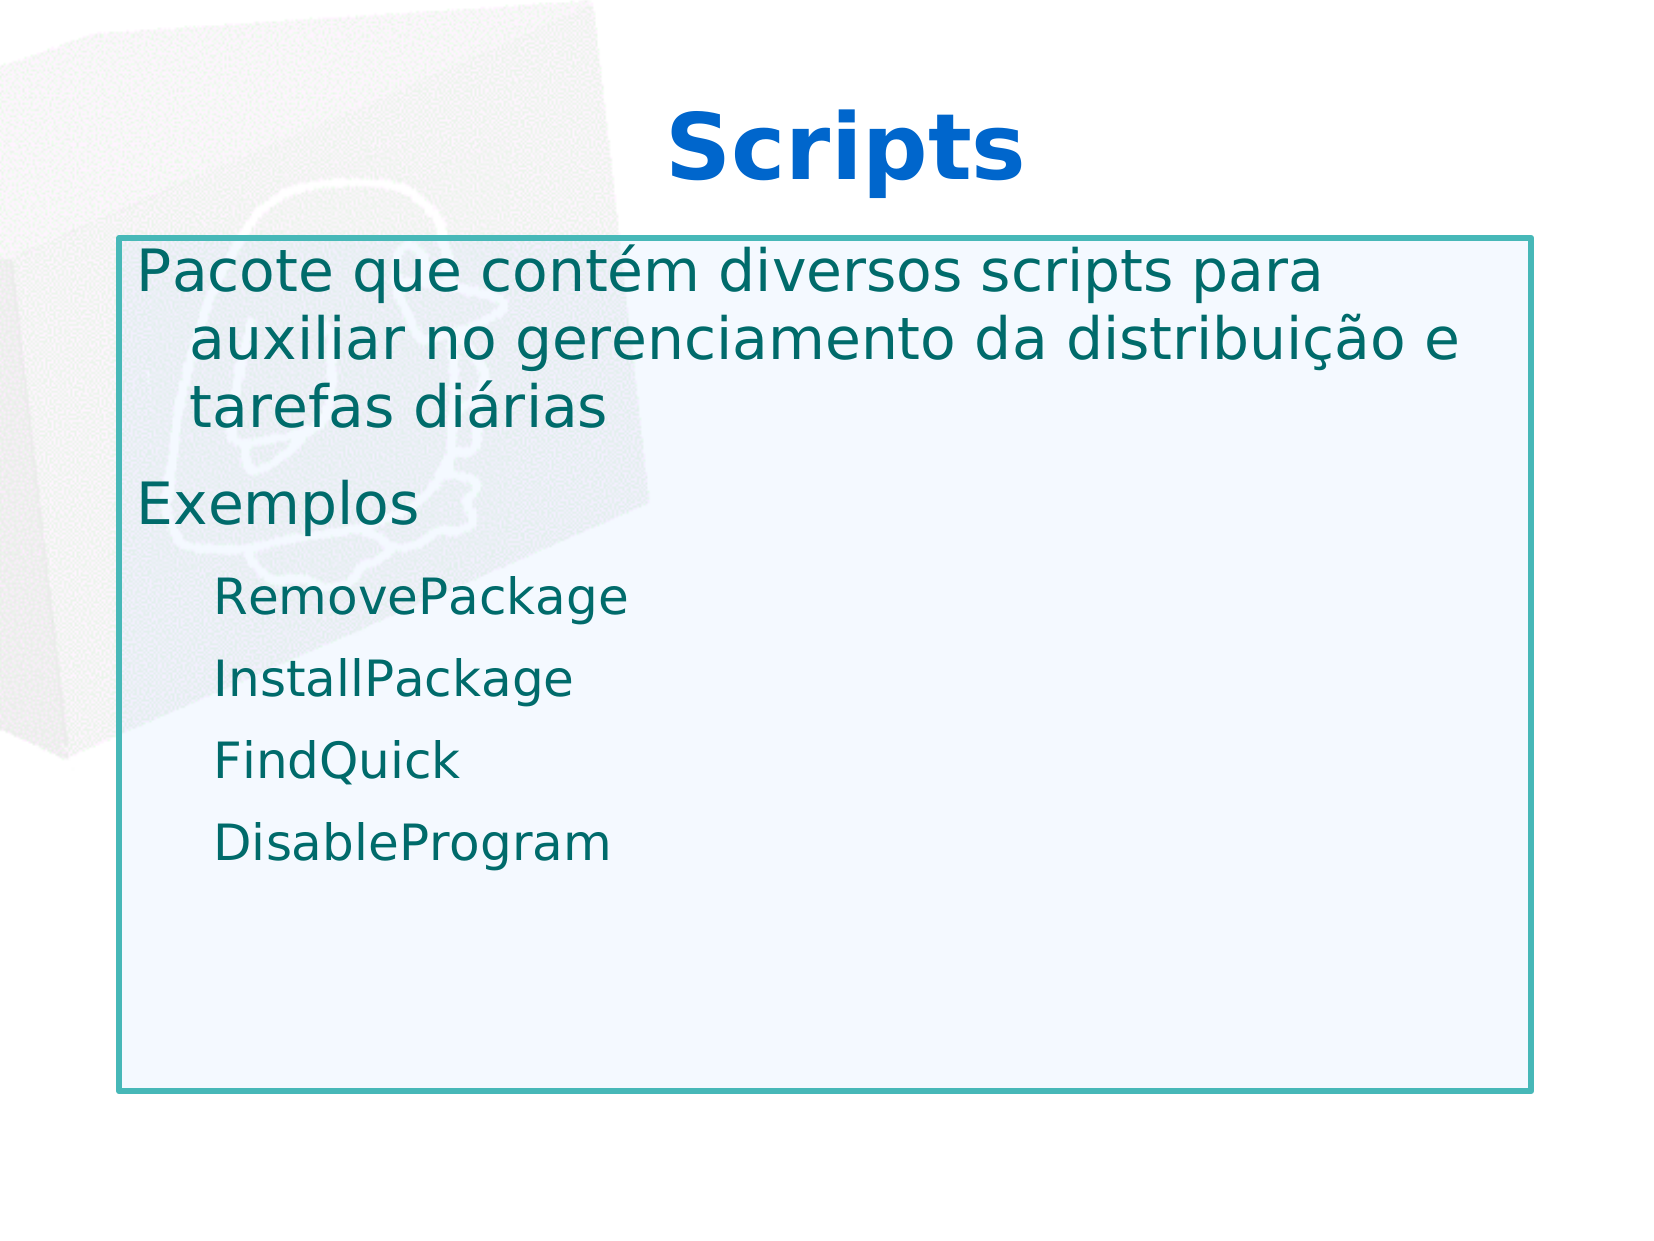

# Scripts
Pacote que contém diversos scripts para auxiliar no gerenciamento da distribuição e tarefas diárias
Exemplos
RemovePackage
InstallPackage
FindQuick
DisableProgram